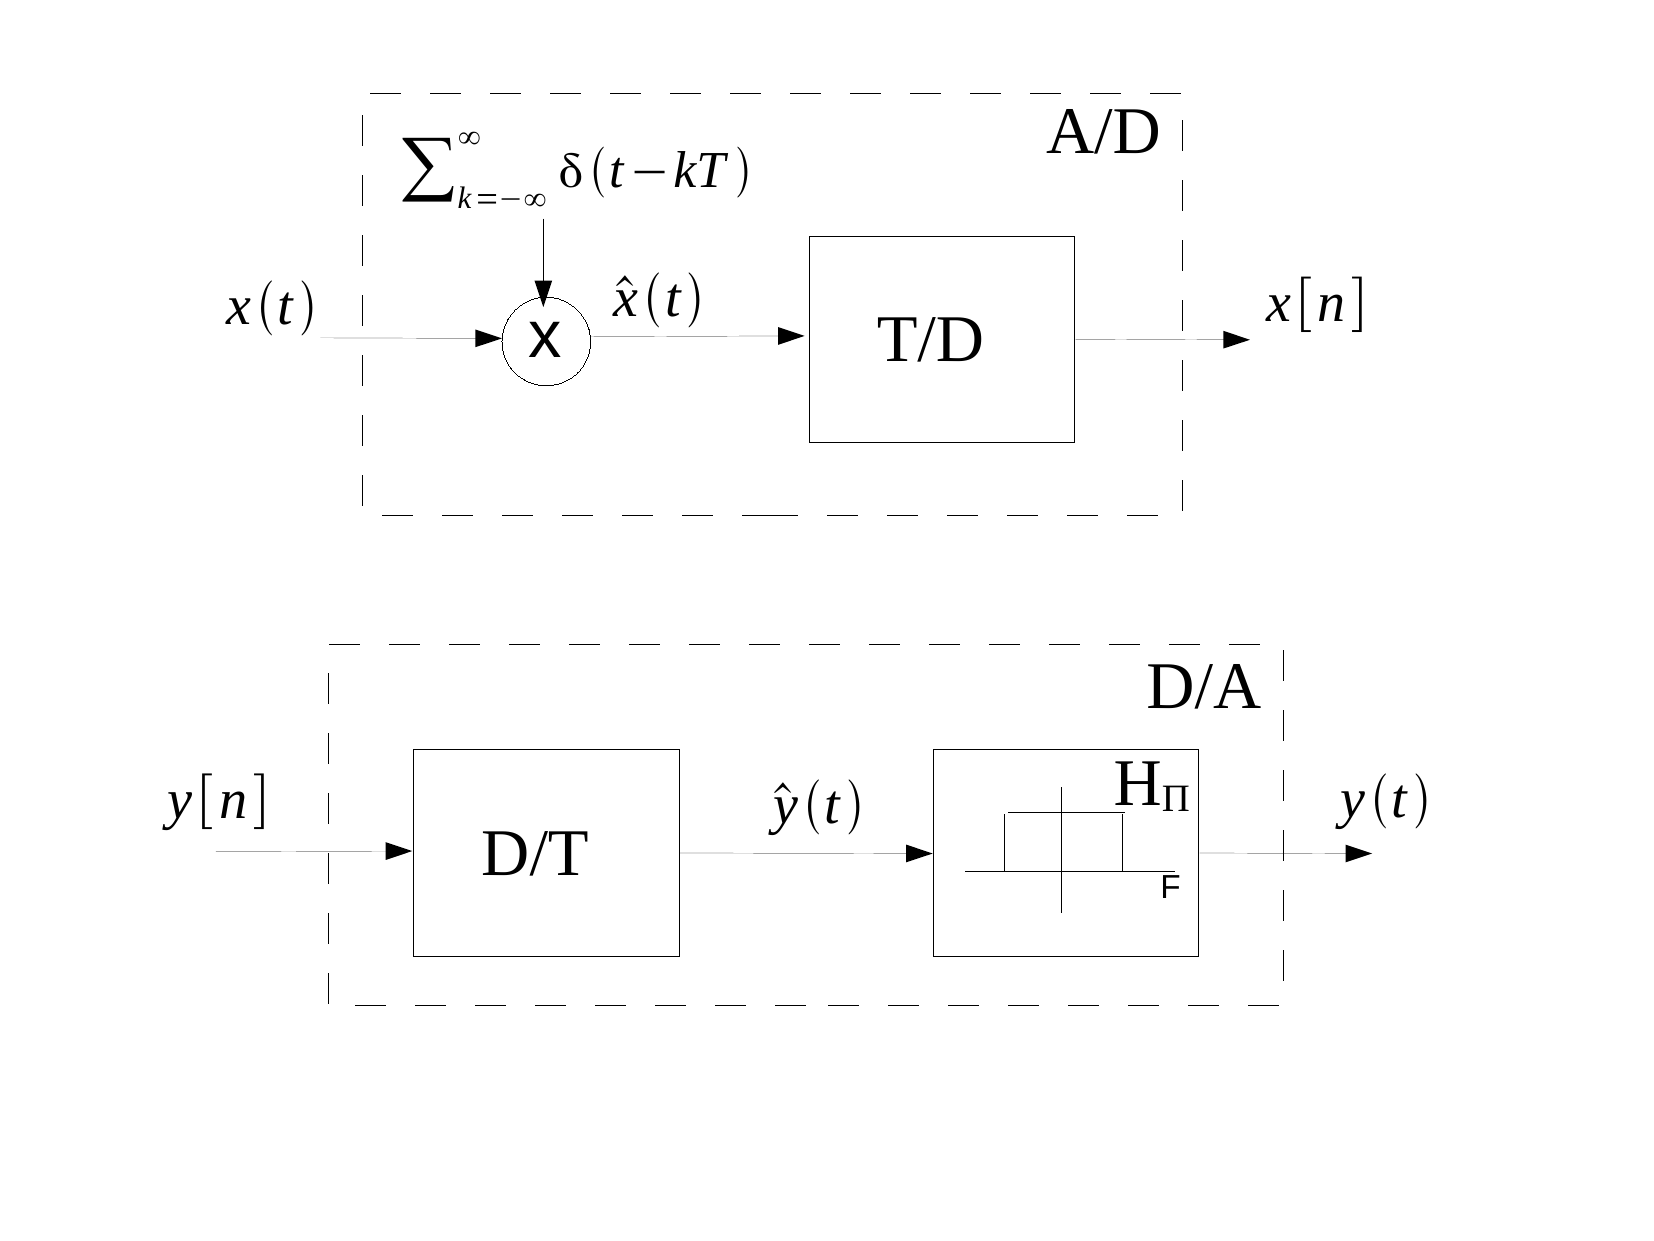

A/D
x
T/D
D/A
HП
D/T
F